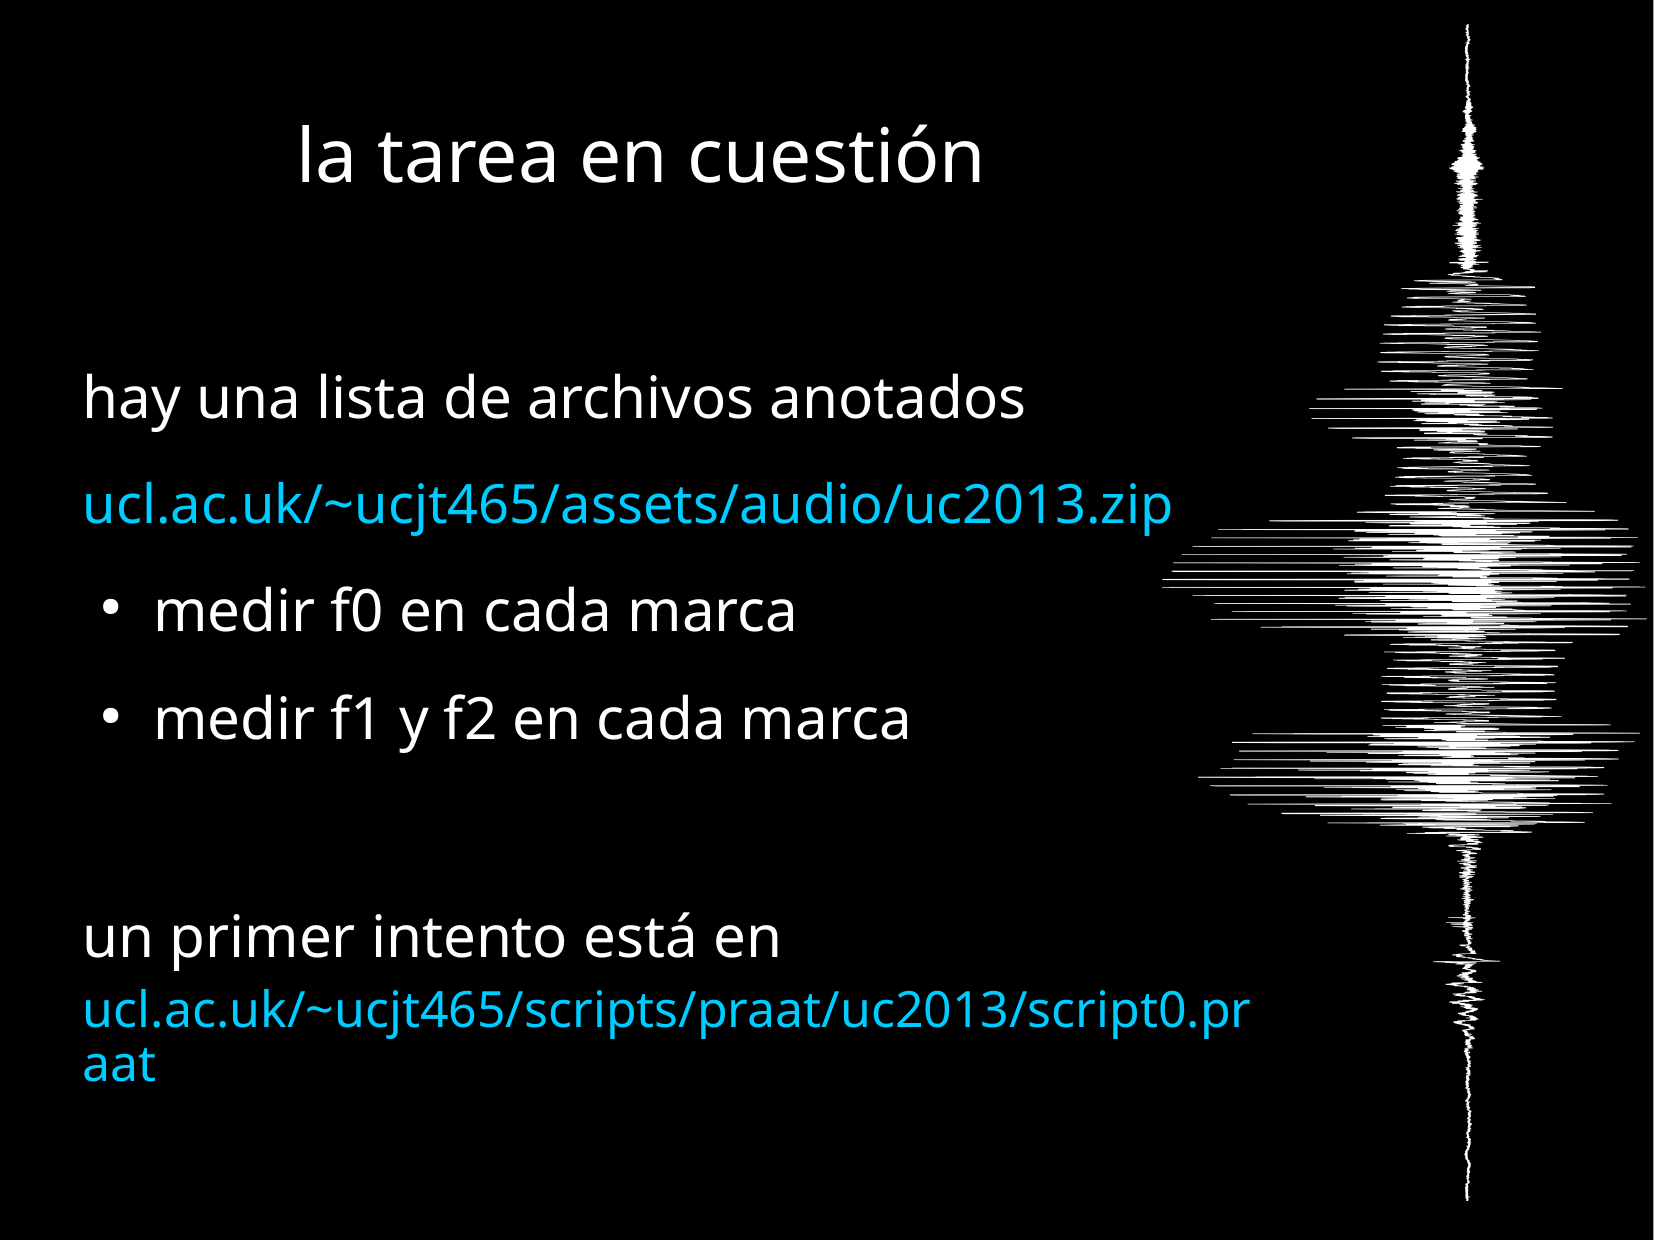

# la tarea en cuestión
hay una lista de archivos anotados
ucl.ac.uk/~ucjt465/assets/audio/uc2013.zip
medir f0 en cada marca
medir f1 y f2 en cada marca
un primer intento está enucl.ac.uk/~ucjt465/scripts/praat/uc2013/script0.praat